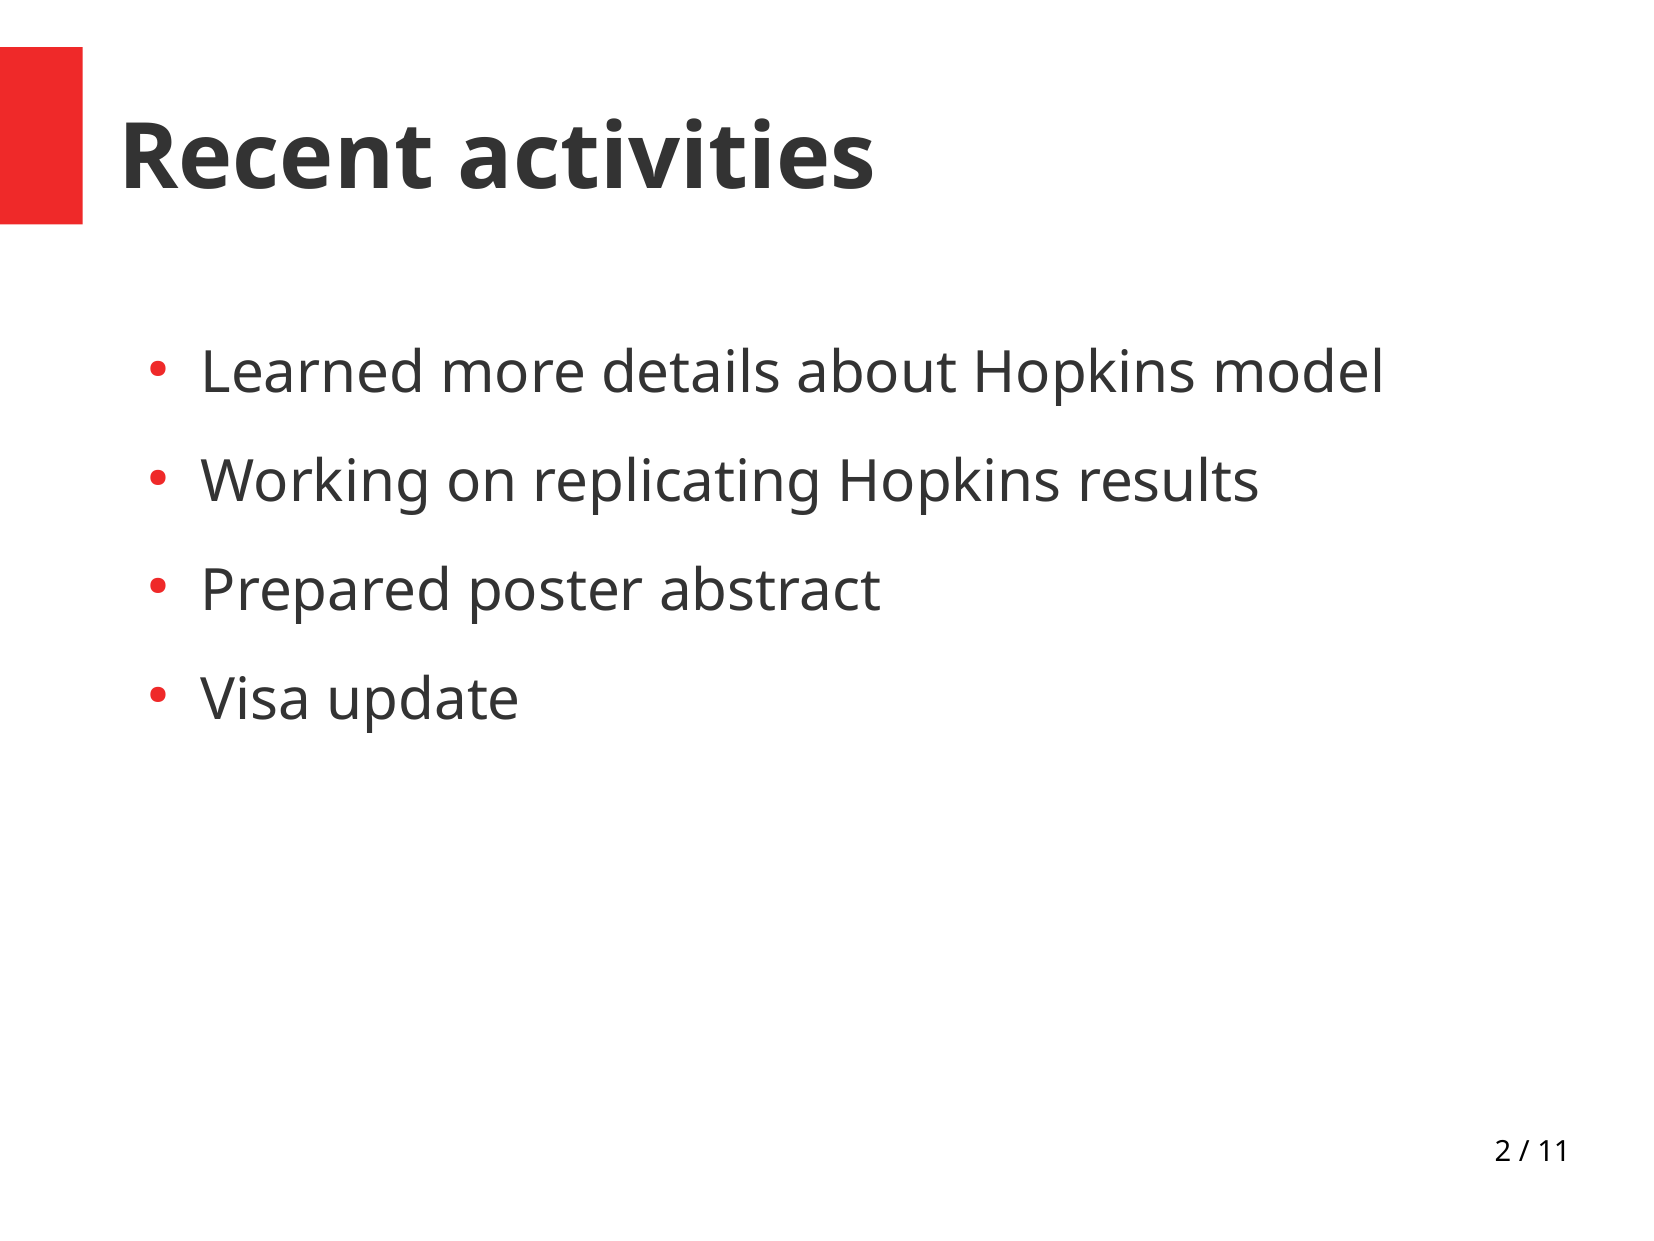

# Recent activities
Learned more details about Hopkins model
Working on replicating Hopkins results
Prepared poster abstract
Visa update
2